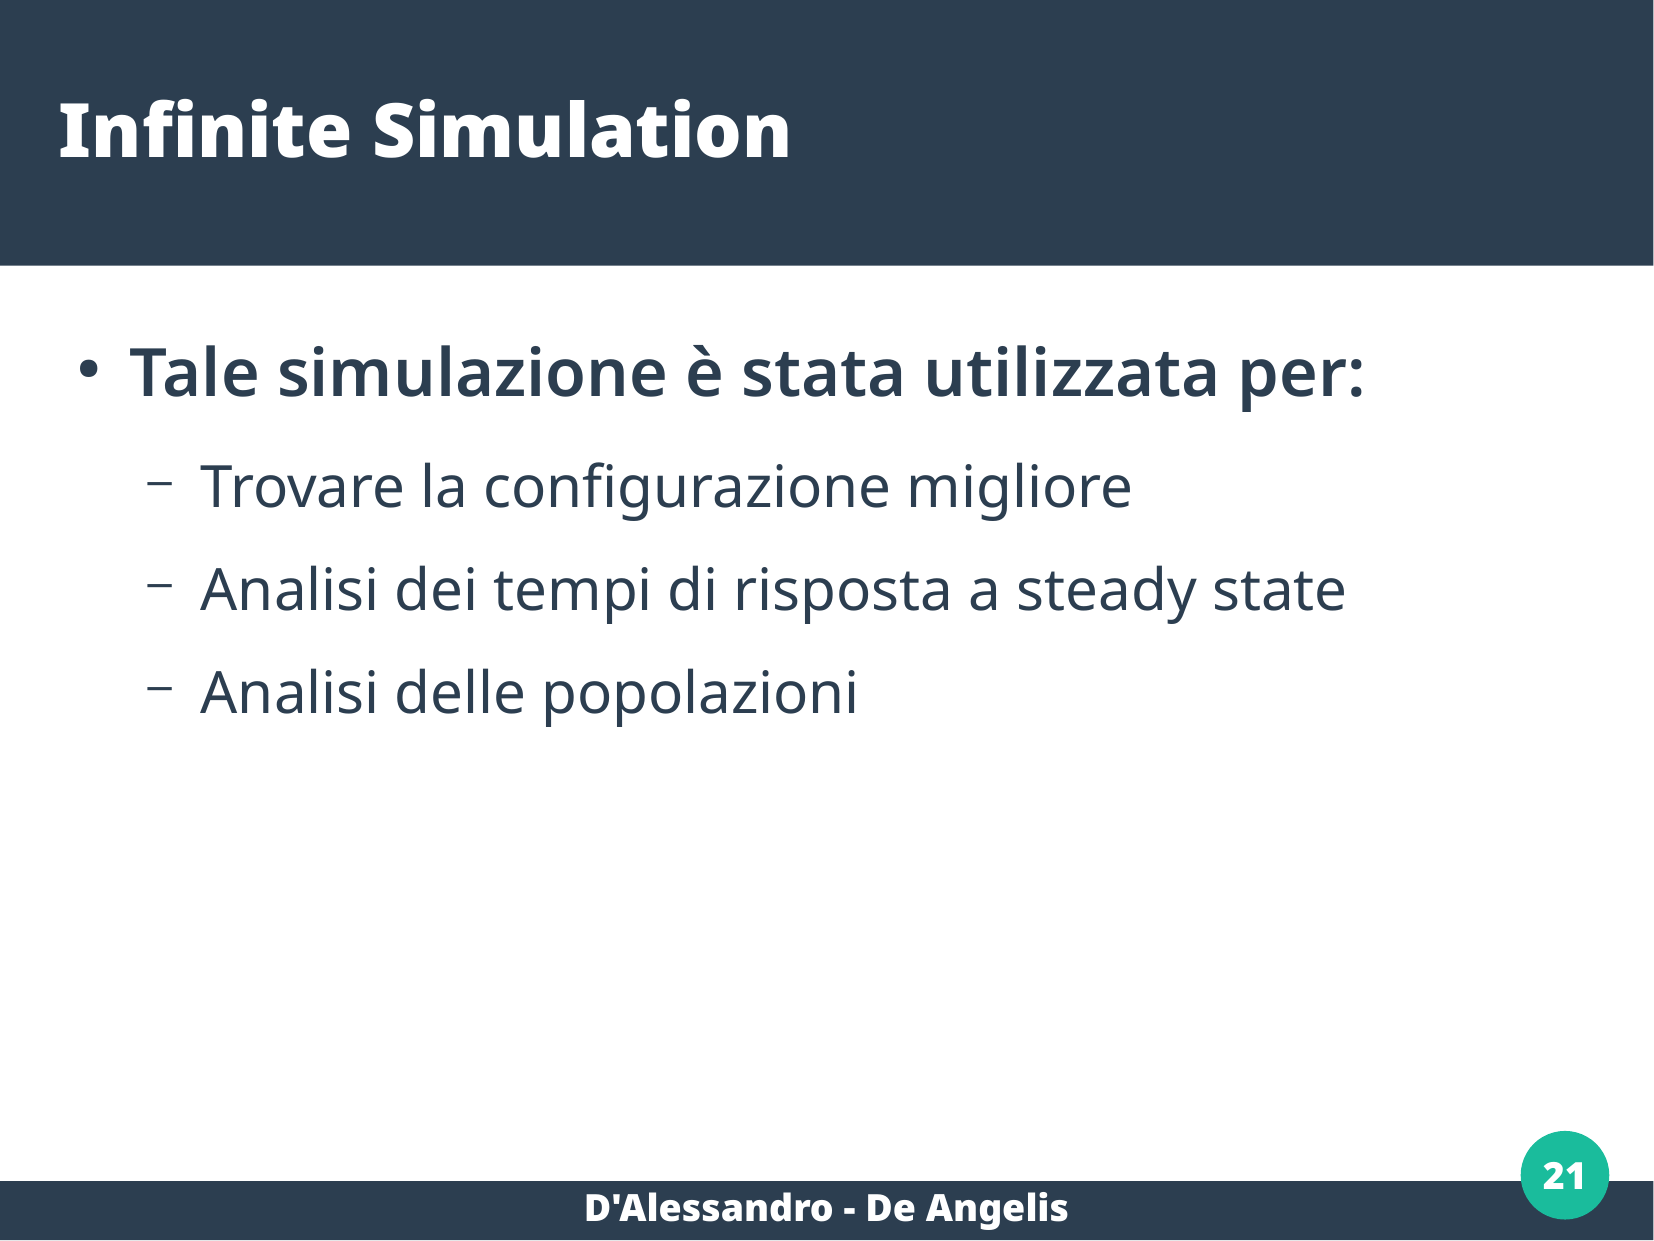

# Infinite Simulation
Tale simulazione è stata utilizzata per:
Trovare la configurazione migliore
Analisi dei tempi di risposta a steady state
Analisi delle popolazioni
21
D'Alessandro - De Angelis